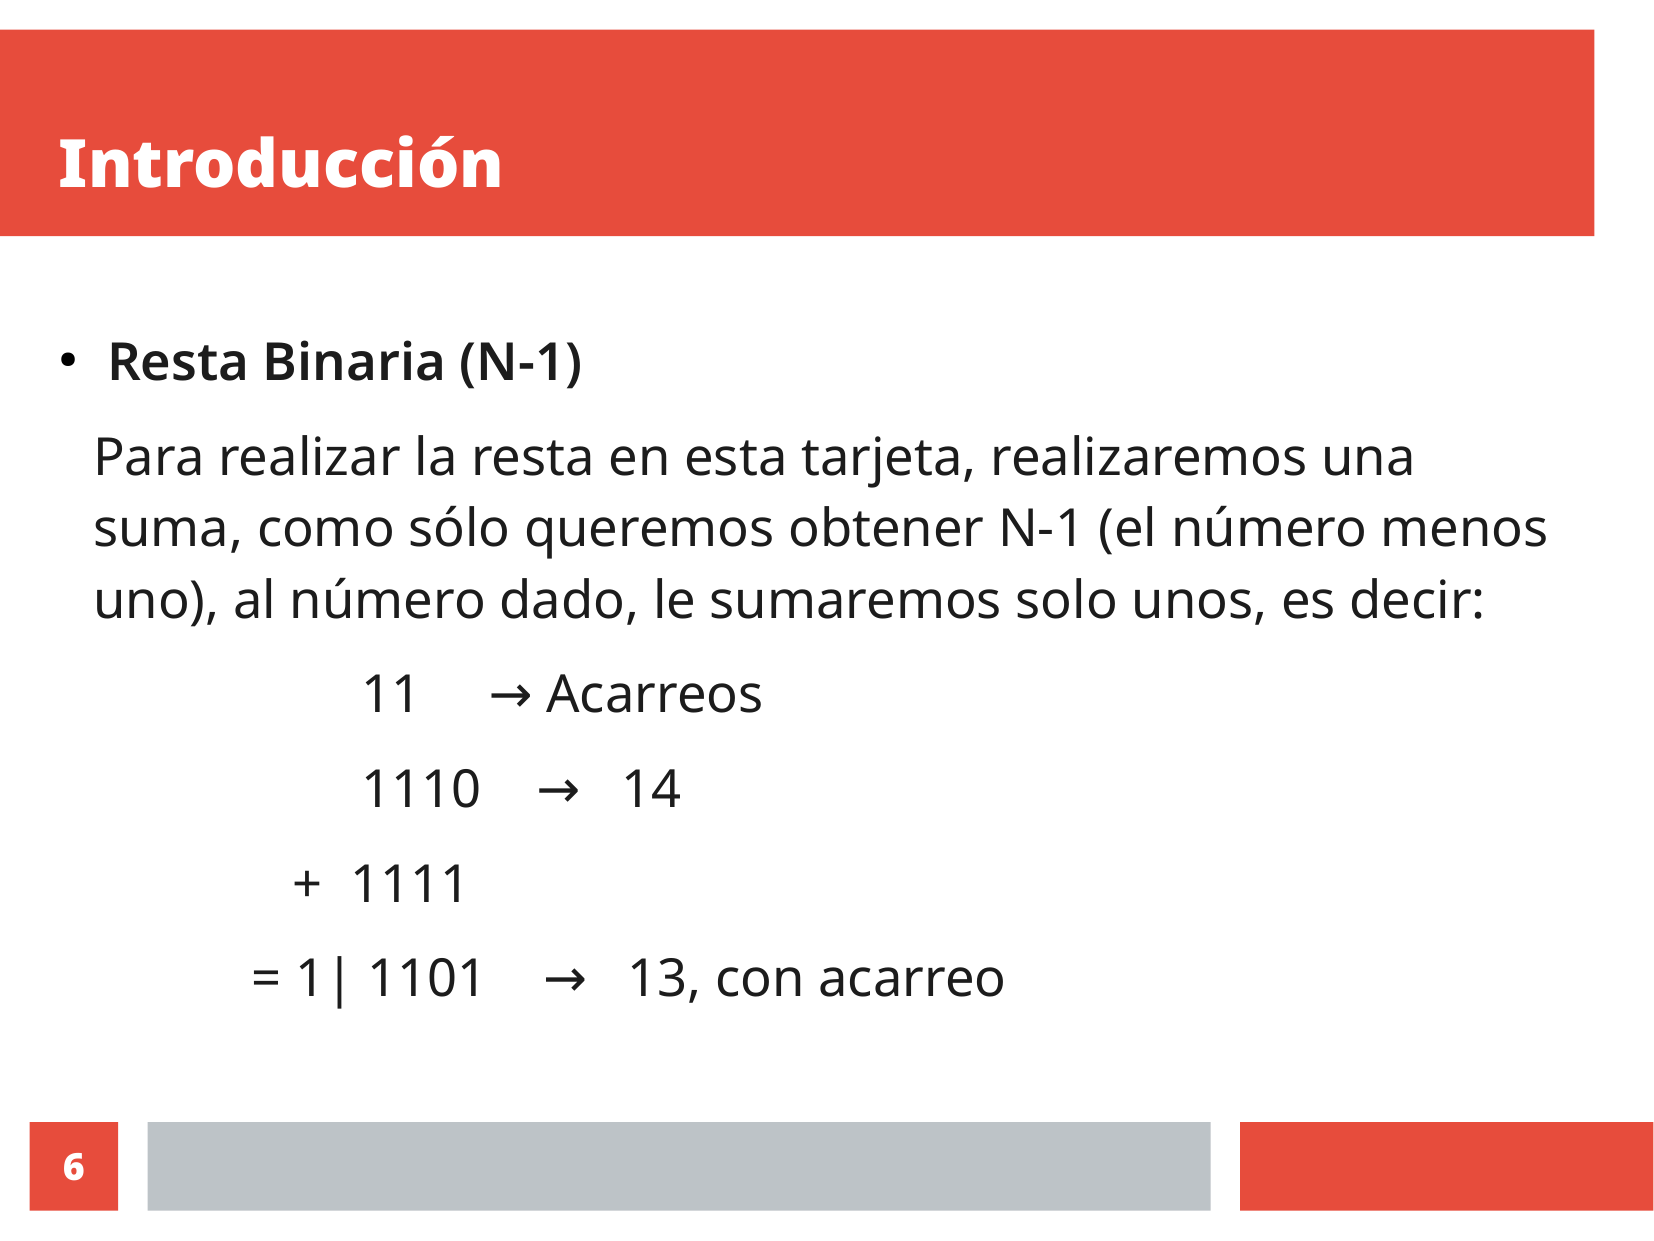

# Introducción
 Resta Binaria (N-1)
Para realizar la resta en esta tarjeta, realizaremos una suma, como sólo queremos obtener N-1 (el número menos uno), al número dado, le sumaremos solo unos, es decir:
 11	→ Acarreos
 1110 → 14
 + 1111
 = 1| 1101 → 13, con acarreo
6